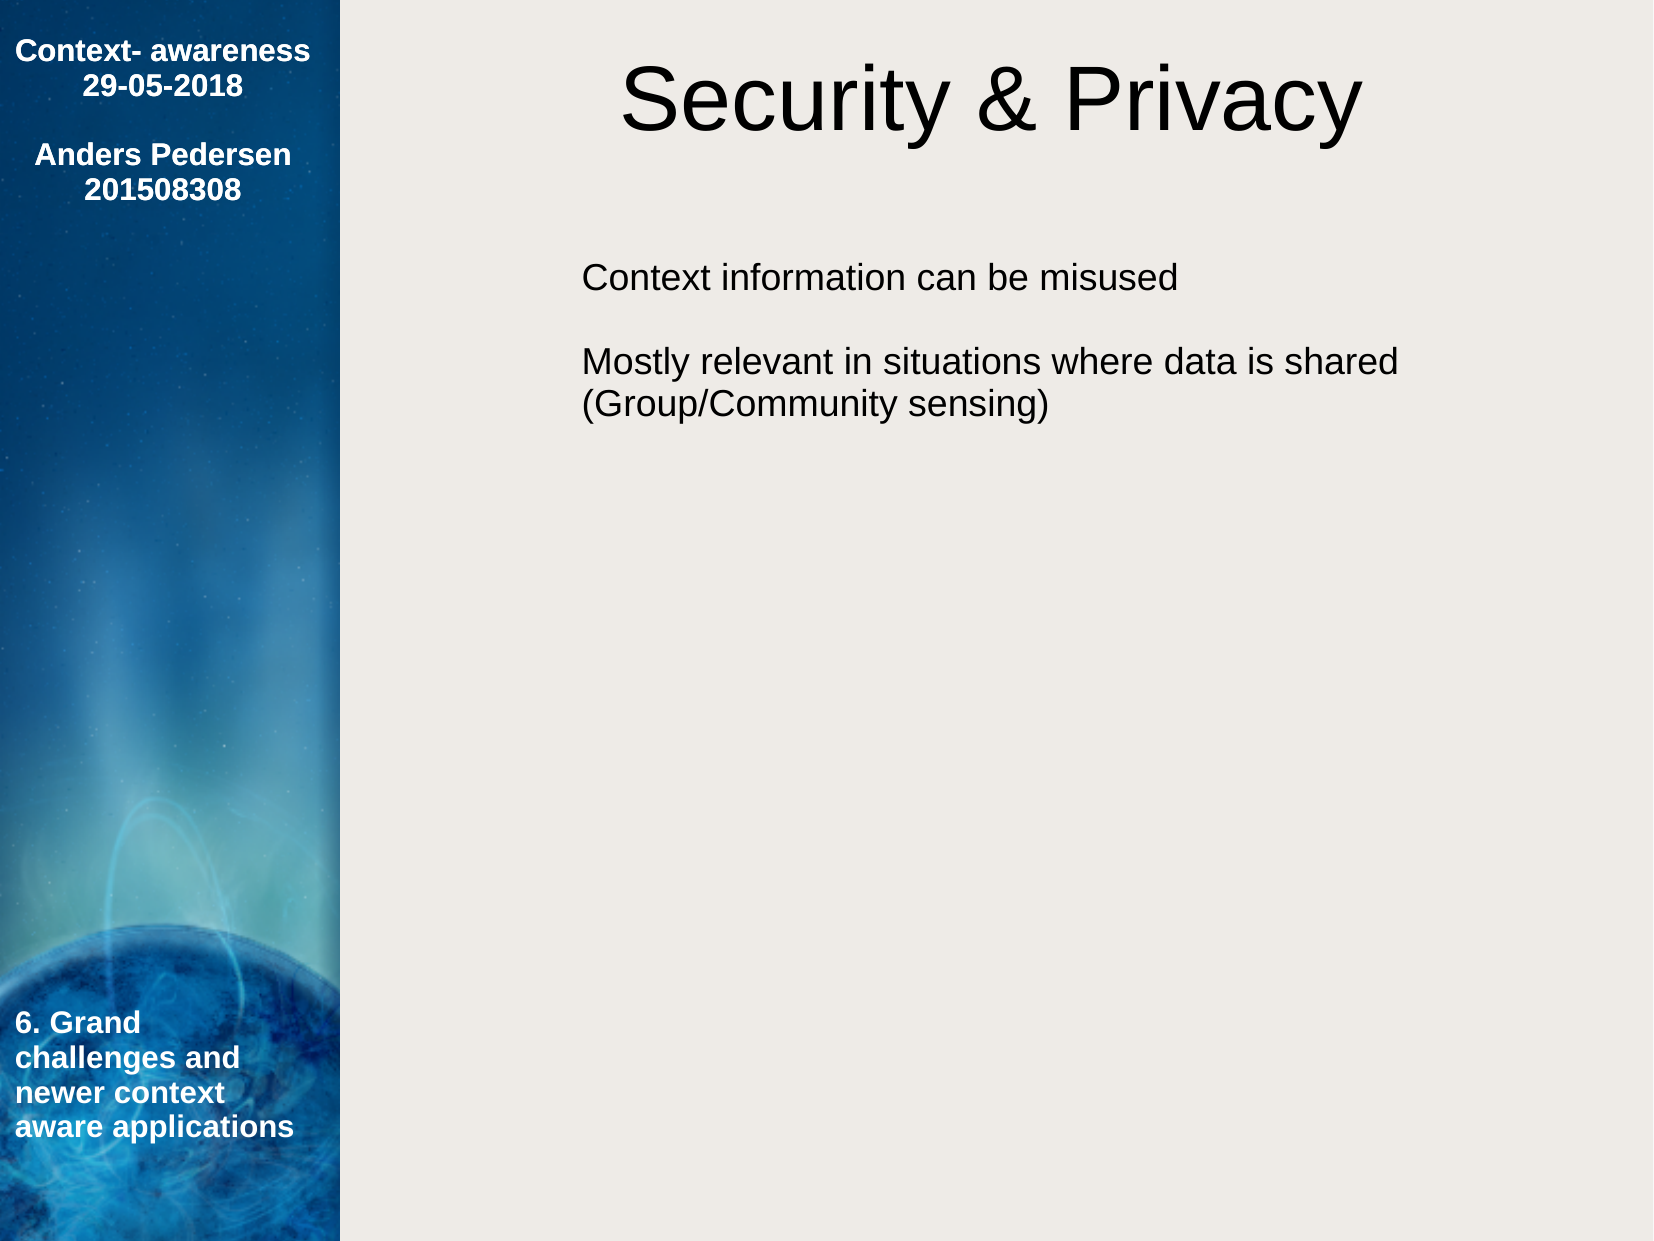

Context- awareness
29-05-2018
Anders Pedersen
201508308
Context- awareness
29-05-2018
Anders Pedersen
201508308
6. Grand challenges and newer context aware applications
Security & Privacy
# Agenda
Context information can be misused
Mostly relevant in situations where data is shared (Group/Community sensing)